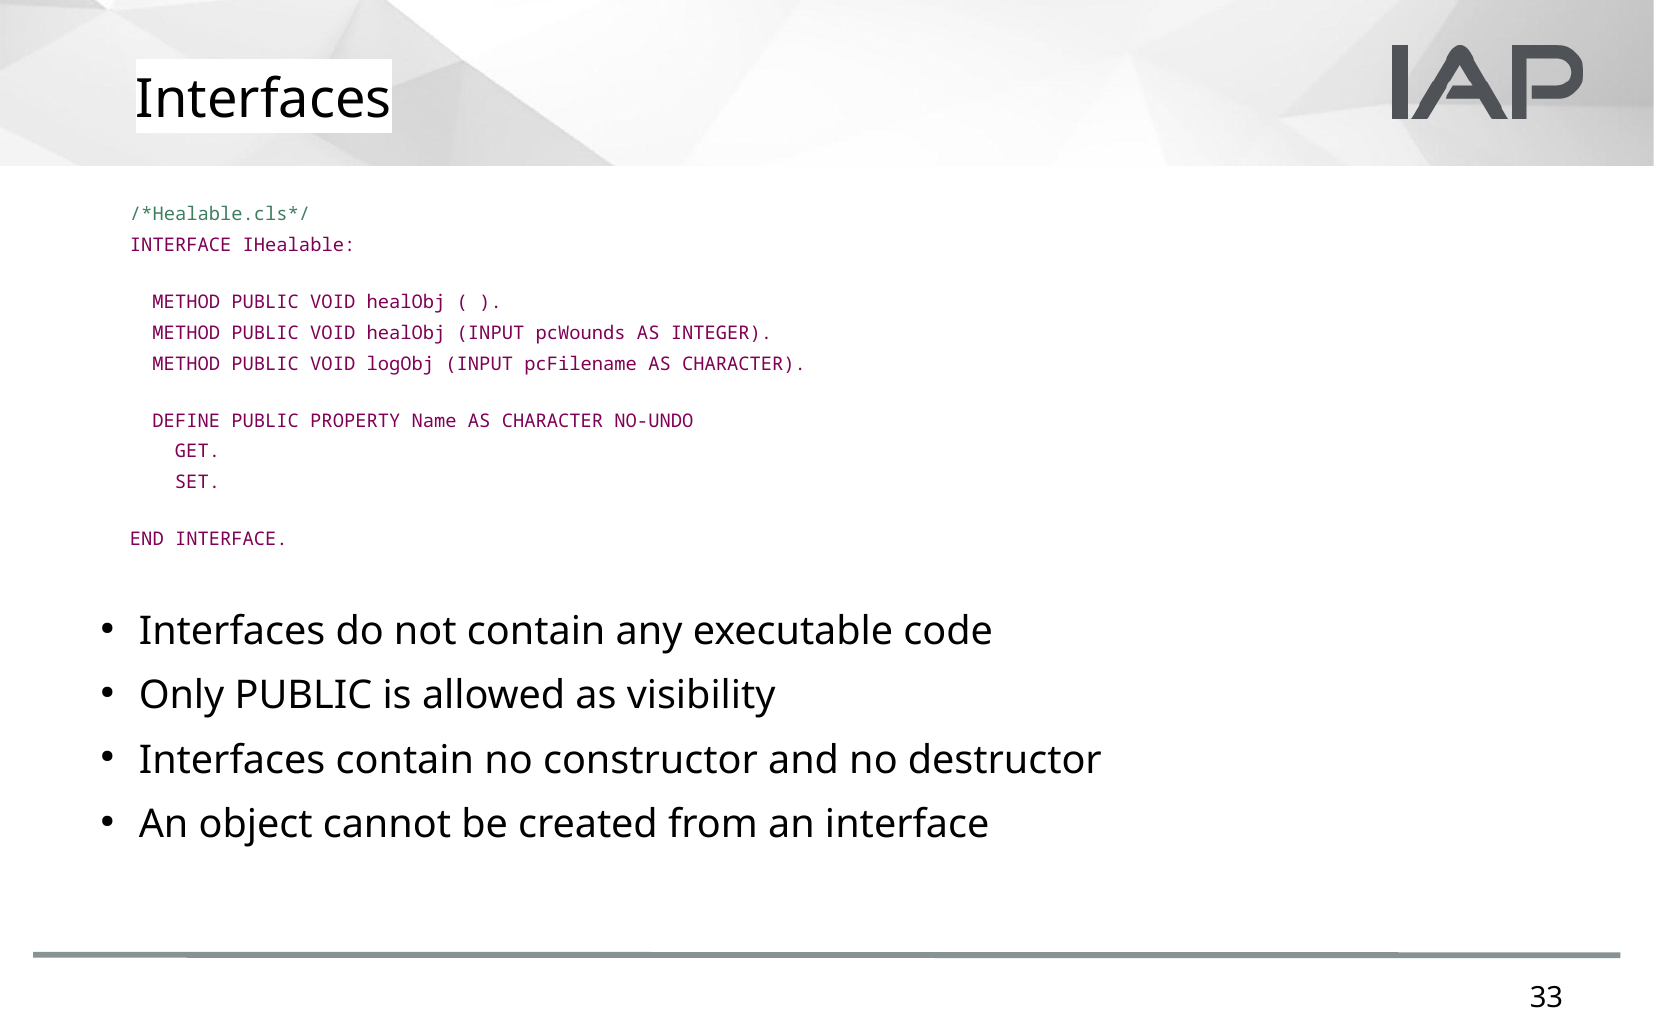

# Interfaces
/*Healable.cls*/
INTERFACE IHealable:
 METHOD PUBLIC VOID healObj ( ).
 METHOD PUBLIC VOID healObj (INPUT pcWounds AS INTEGER).
 METHOD PUBLIC VOID logObj (INPUT pcFilename AS CHARACTER).
 DEFINE PUBLIC PROPERTY Name AS CHARACTER NO-UNDO
 GET.
 SET.
END INTERFACE.
Interfaces do not contain any executable code
Only PUBLIC is allowed as visibility
Interfaces contain no constructor and no destructor
An object cannot be created from an interface
33